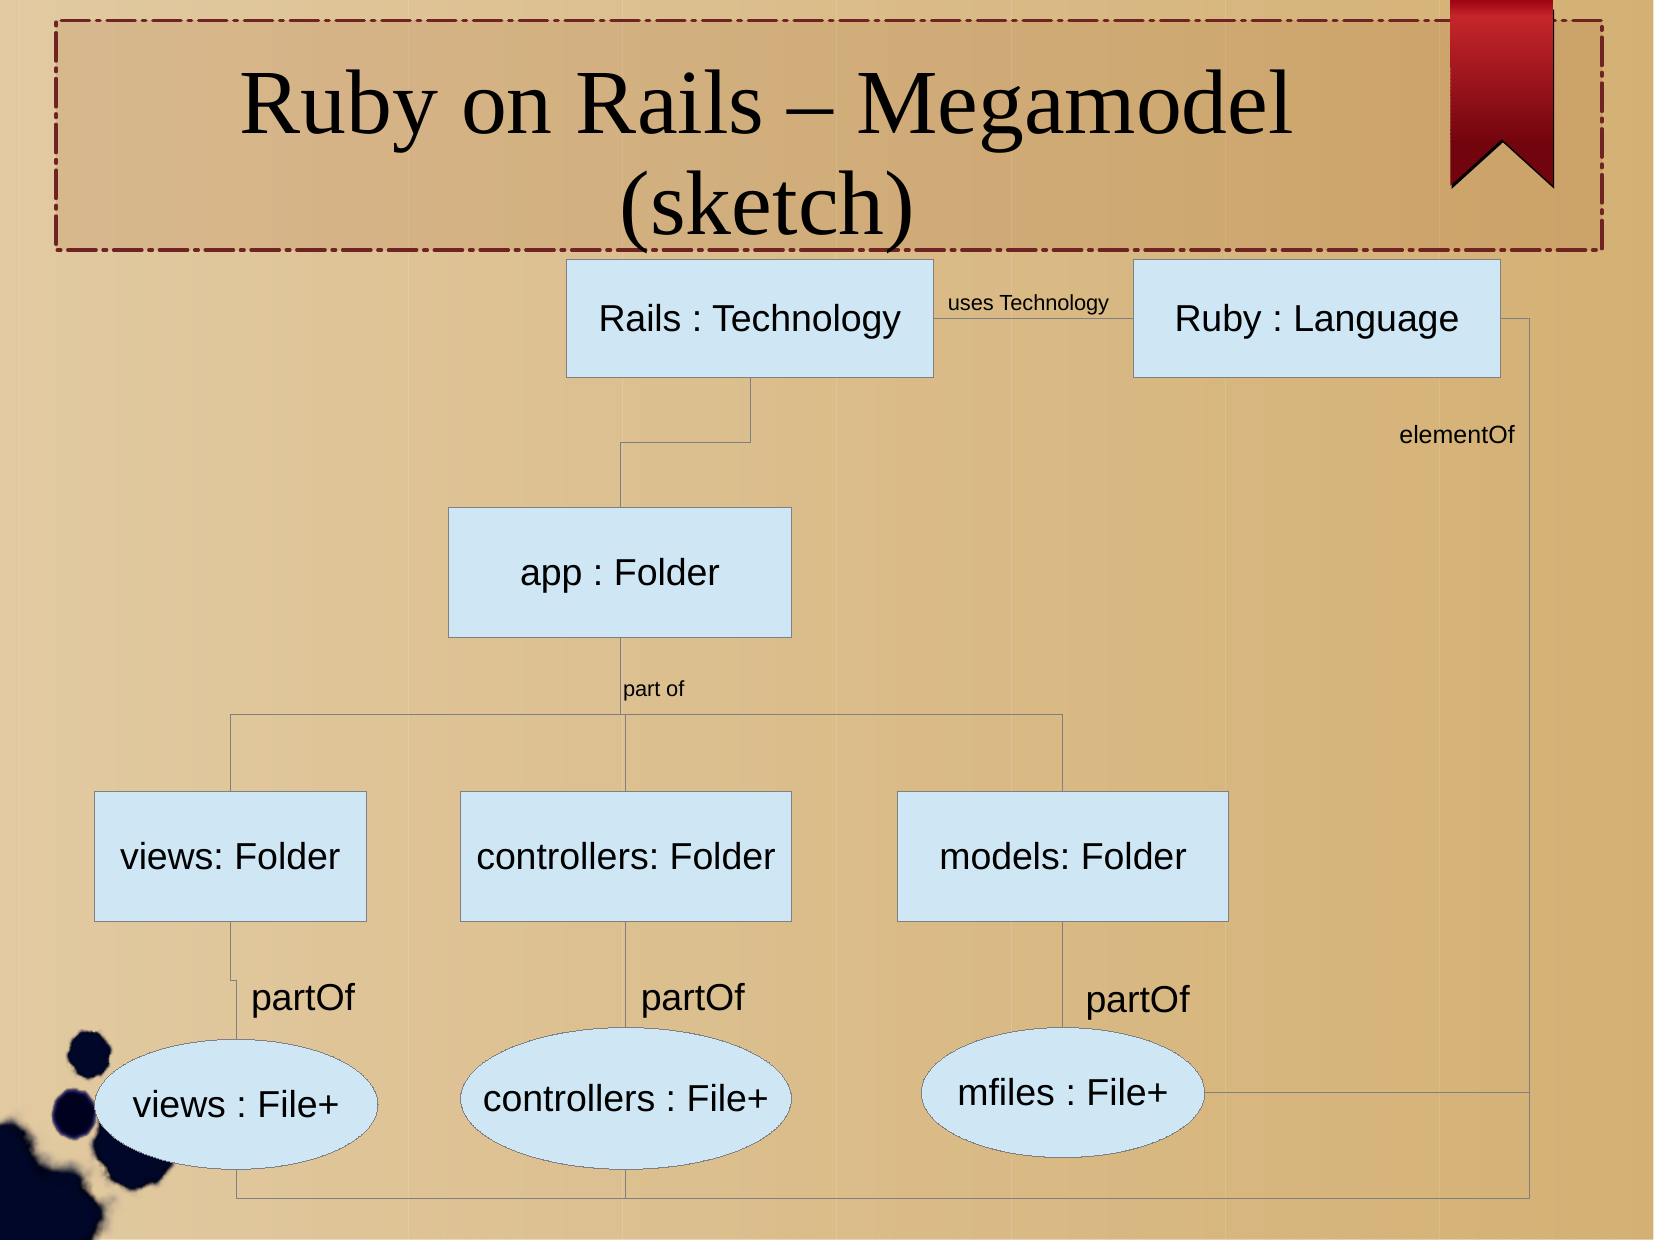

# Ruby on Rails – Megamodel (sketch)
Rails : Technology
Ruby : Language
uses Technology
elementOf
app : Folder
part of
views: Folder
controllers: Folder
models: Folder
partOf
partOf
partOf
controllers : File+
mfiles : File+
views : File+